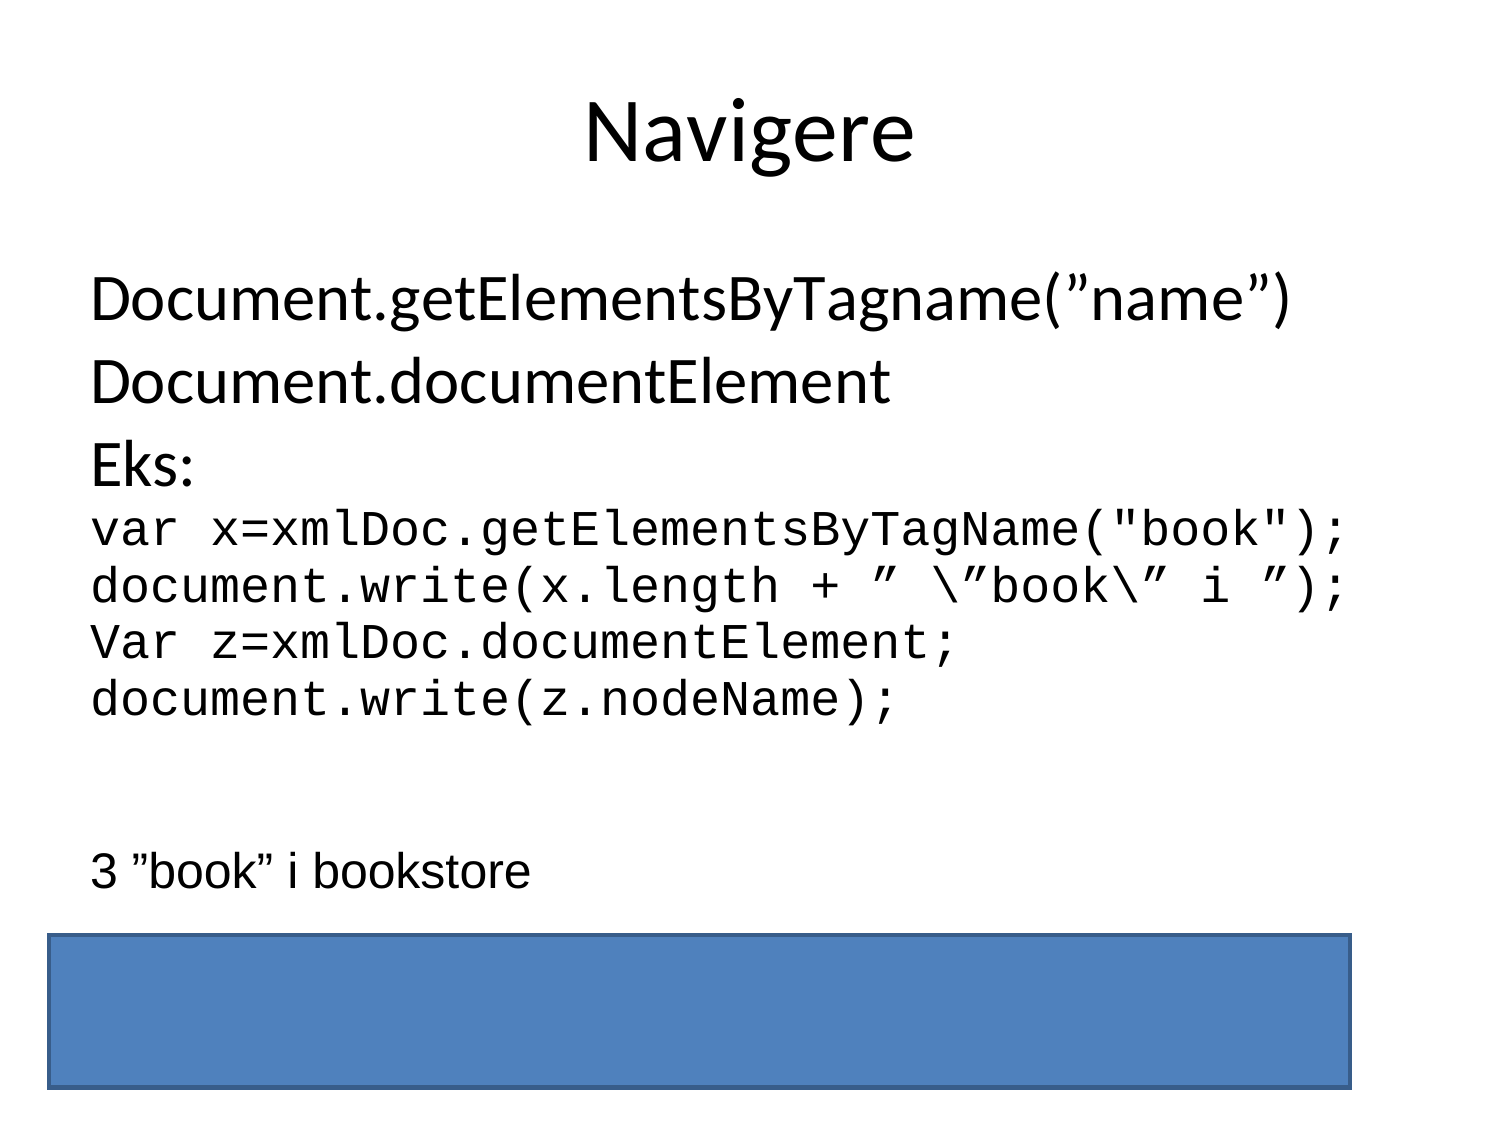

# Navigere
Document.getElementsByTagname(”name”)
Document.documentElement
Eks:
var x=xmlDoc.getElementsByTagName("book");
document.write(x.length + ” \”book\” i ”);
Var z=xmlDoc.documentElement;
document.write(z.nodeName);
3 ”book” i bookstore